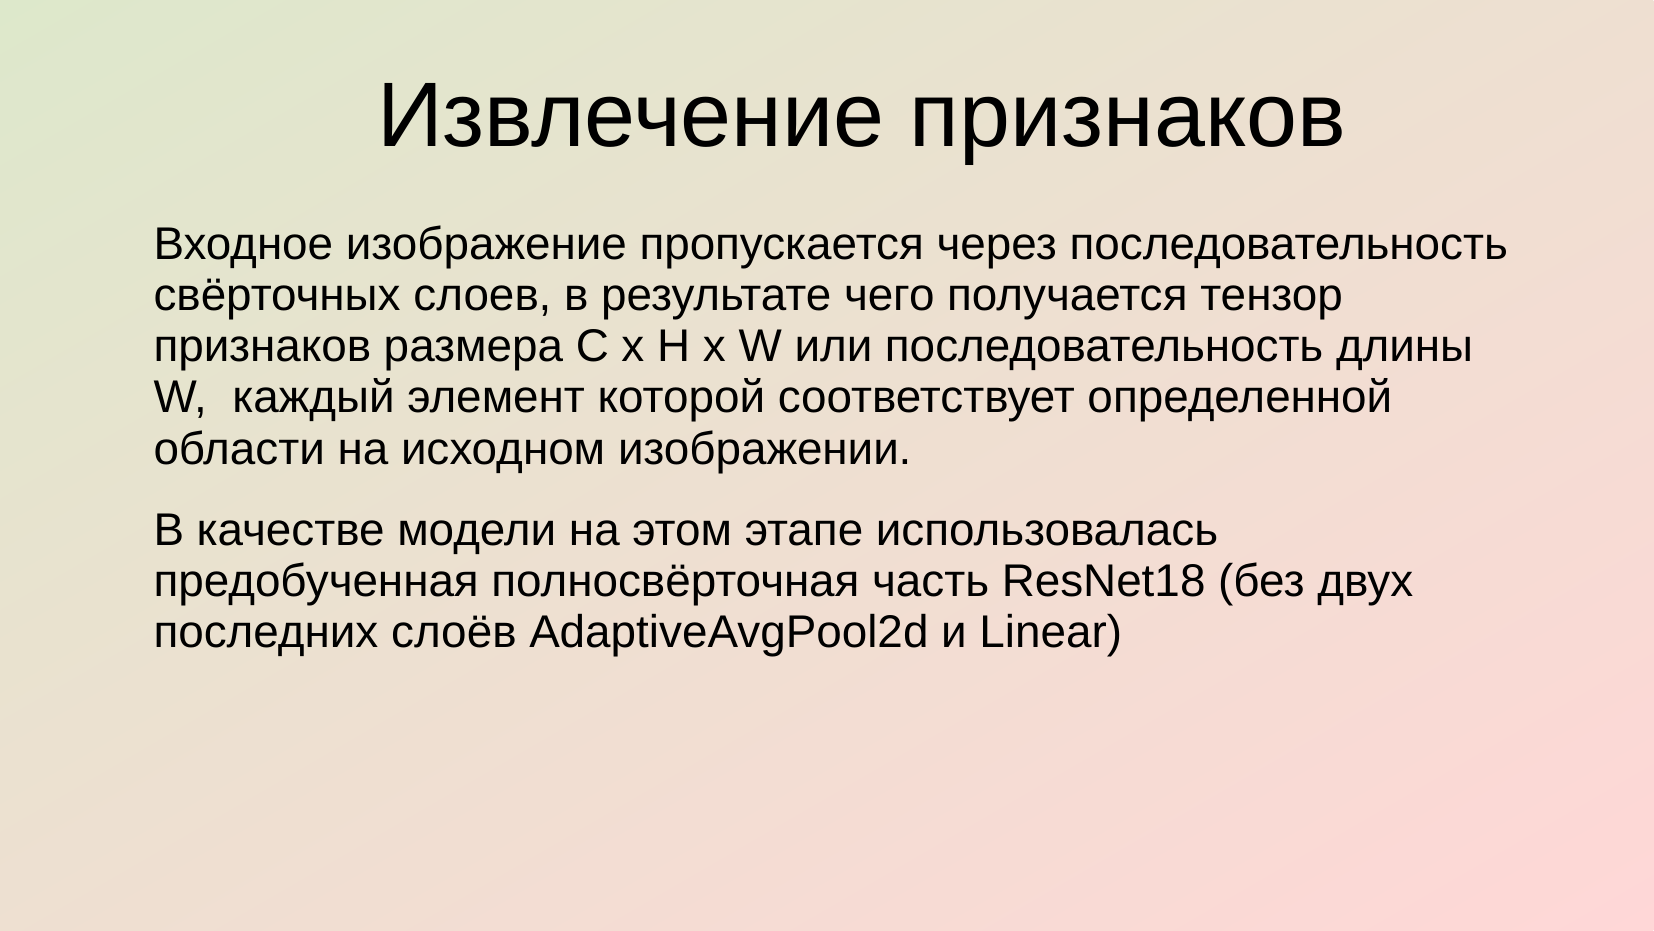

# Извлечение признаков
Входное изображение пропускается через последовательность свёрточных слоев, в результате чего получается тензор признаков размера C x H x W или последовательность длины W, каждый элемент которой соответствует определенной области на исходном изображении.
В качестве модели на этом этапе использовалась предобученная полносвёрточная часть ResNet18 (без двух последних слоёв AdaptiveAvgPool2d и Linear)